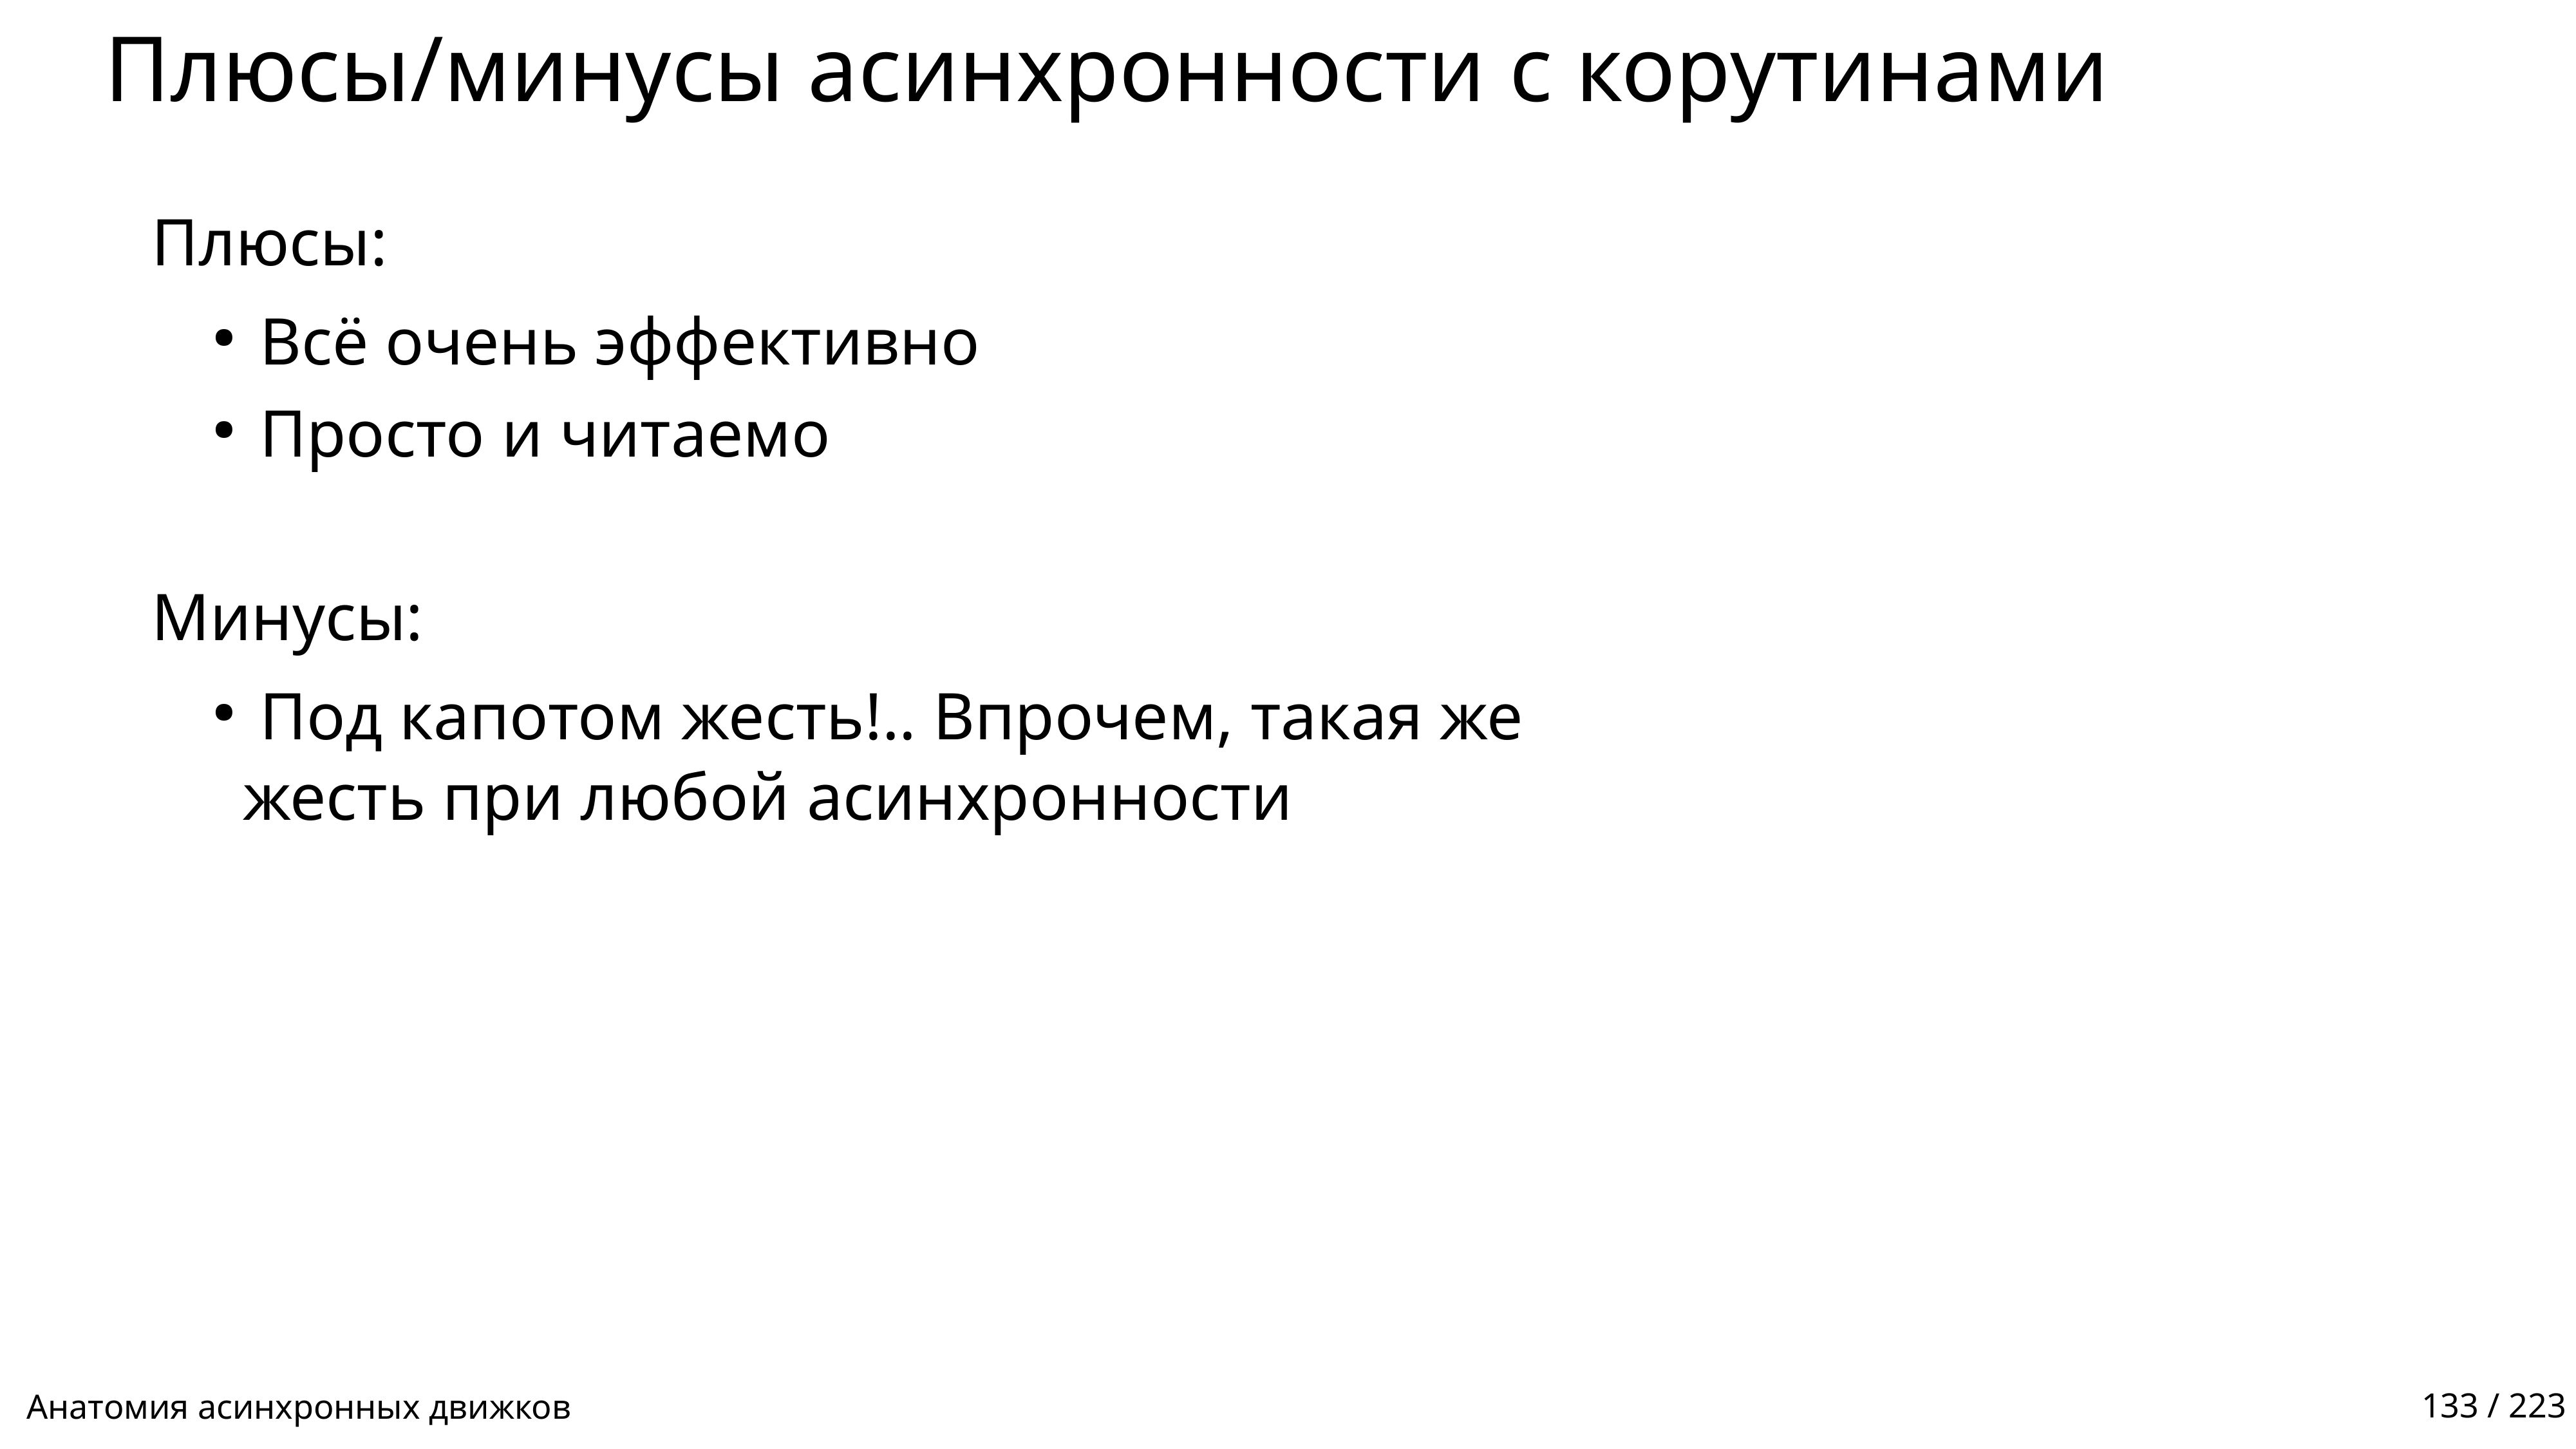

Плюсы/минусы асинхронности с корутинами
# Плюсы:
 Всё очень эффективно
 Просто и читаемо
Минусы:
 Под капотом жесть!.. Впрочем, такая же жесть при любой асинхронности
Анатомия асинхронных движков